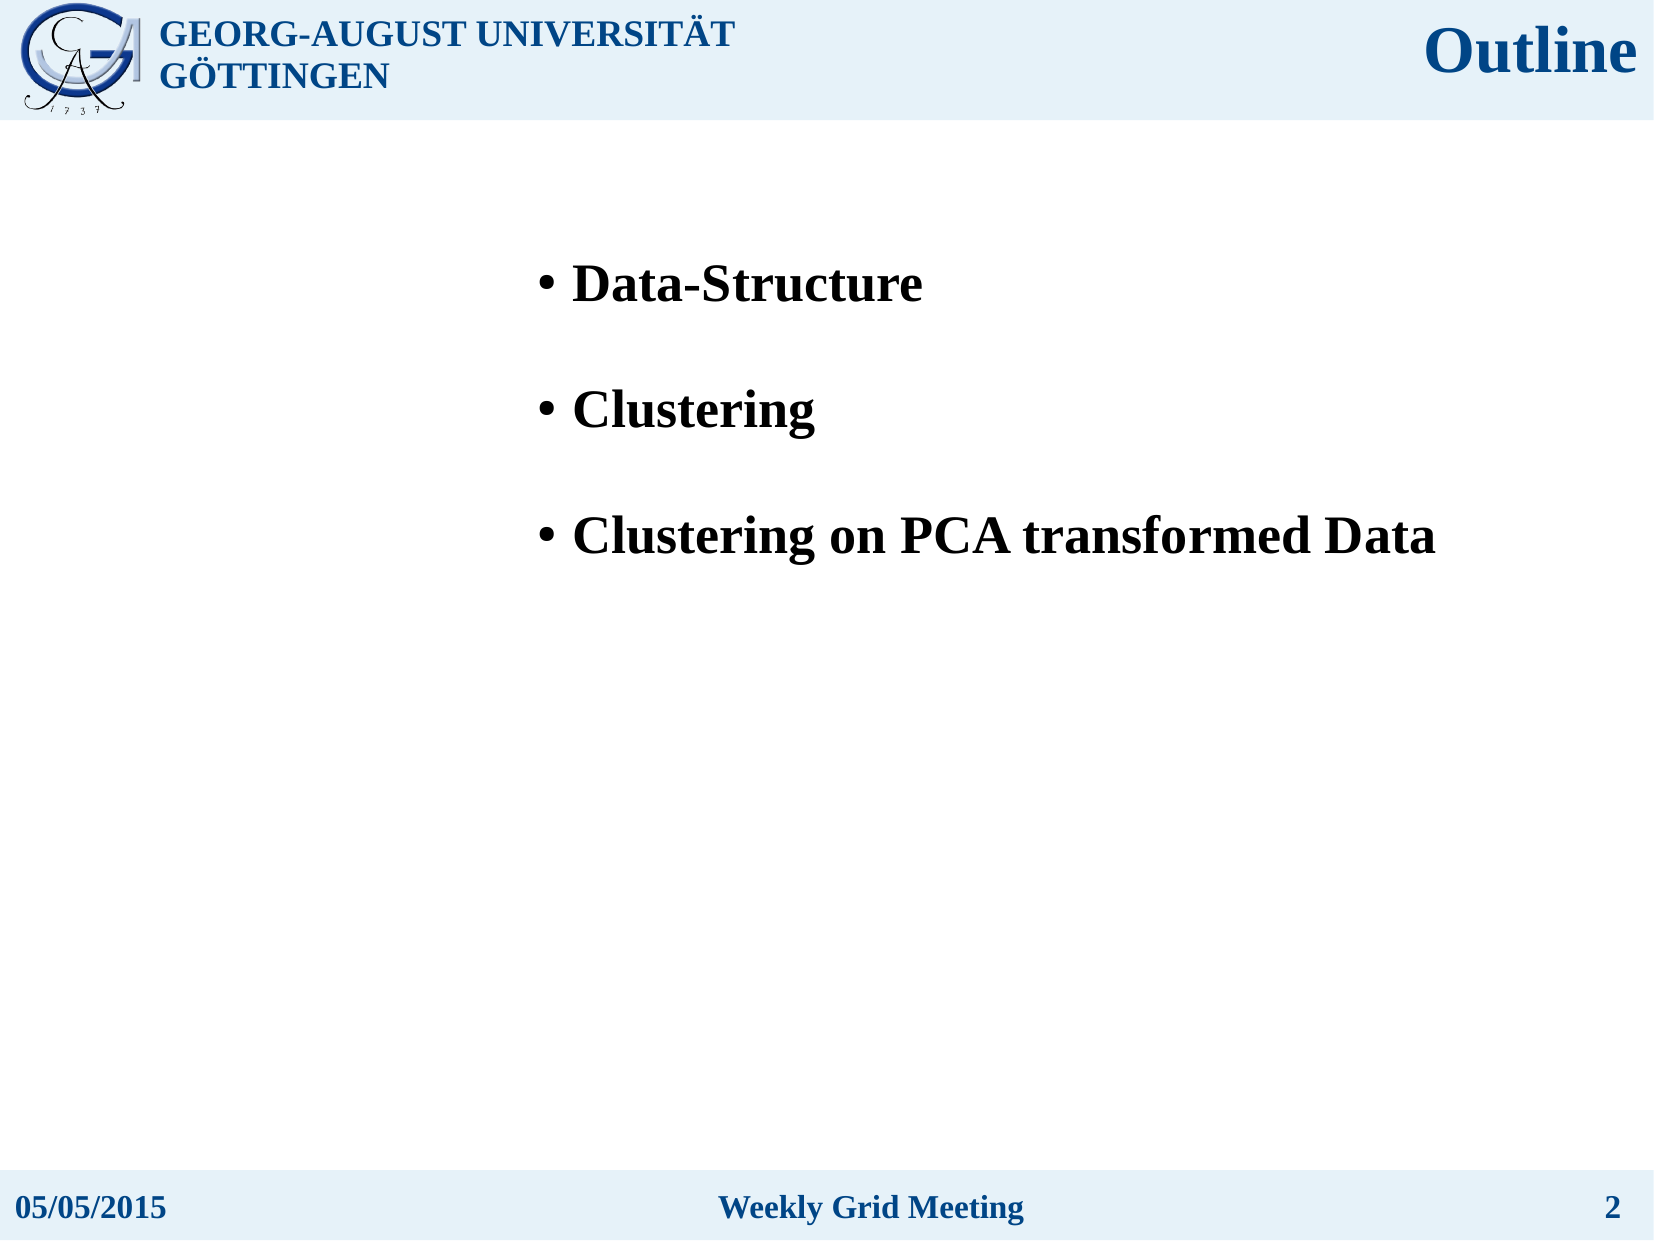

GEORG-AUGUST UNIVERSITÄT GÖTTINGEN
Outline
Data-Structure
Clustering
Clustering on PCA transformed Data
05/05/2015
Weekly Grid Meeting
2